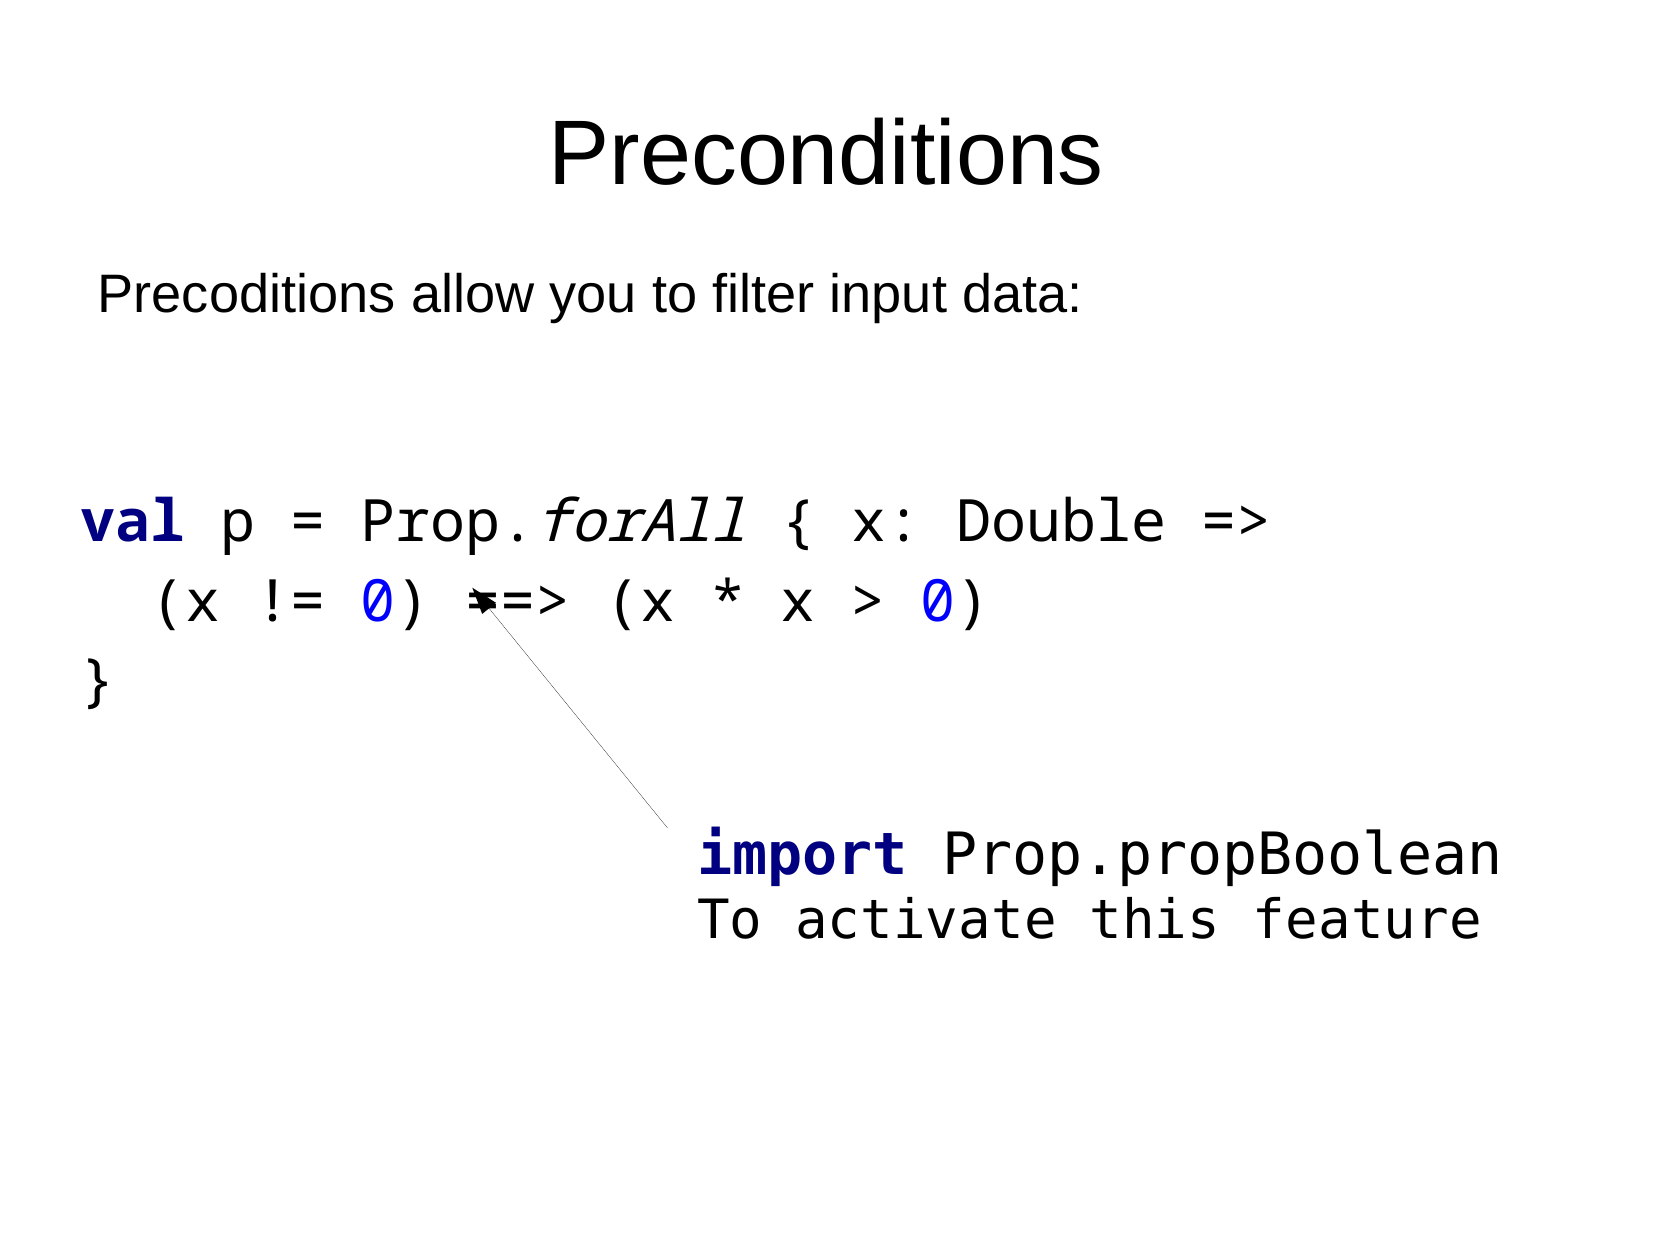

# Preconditions
Precoditions allow you to filter input data:
val p = Prop.forAll { x: Double =>
 (x != 0) ==> (x * x > 0)
}
import Prop.propBoolean
To activate this feature